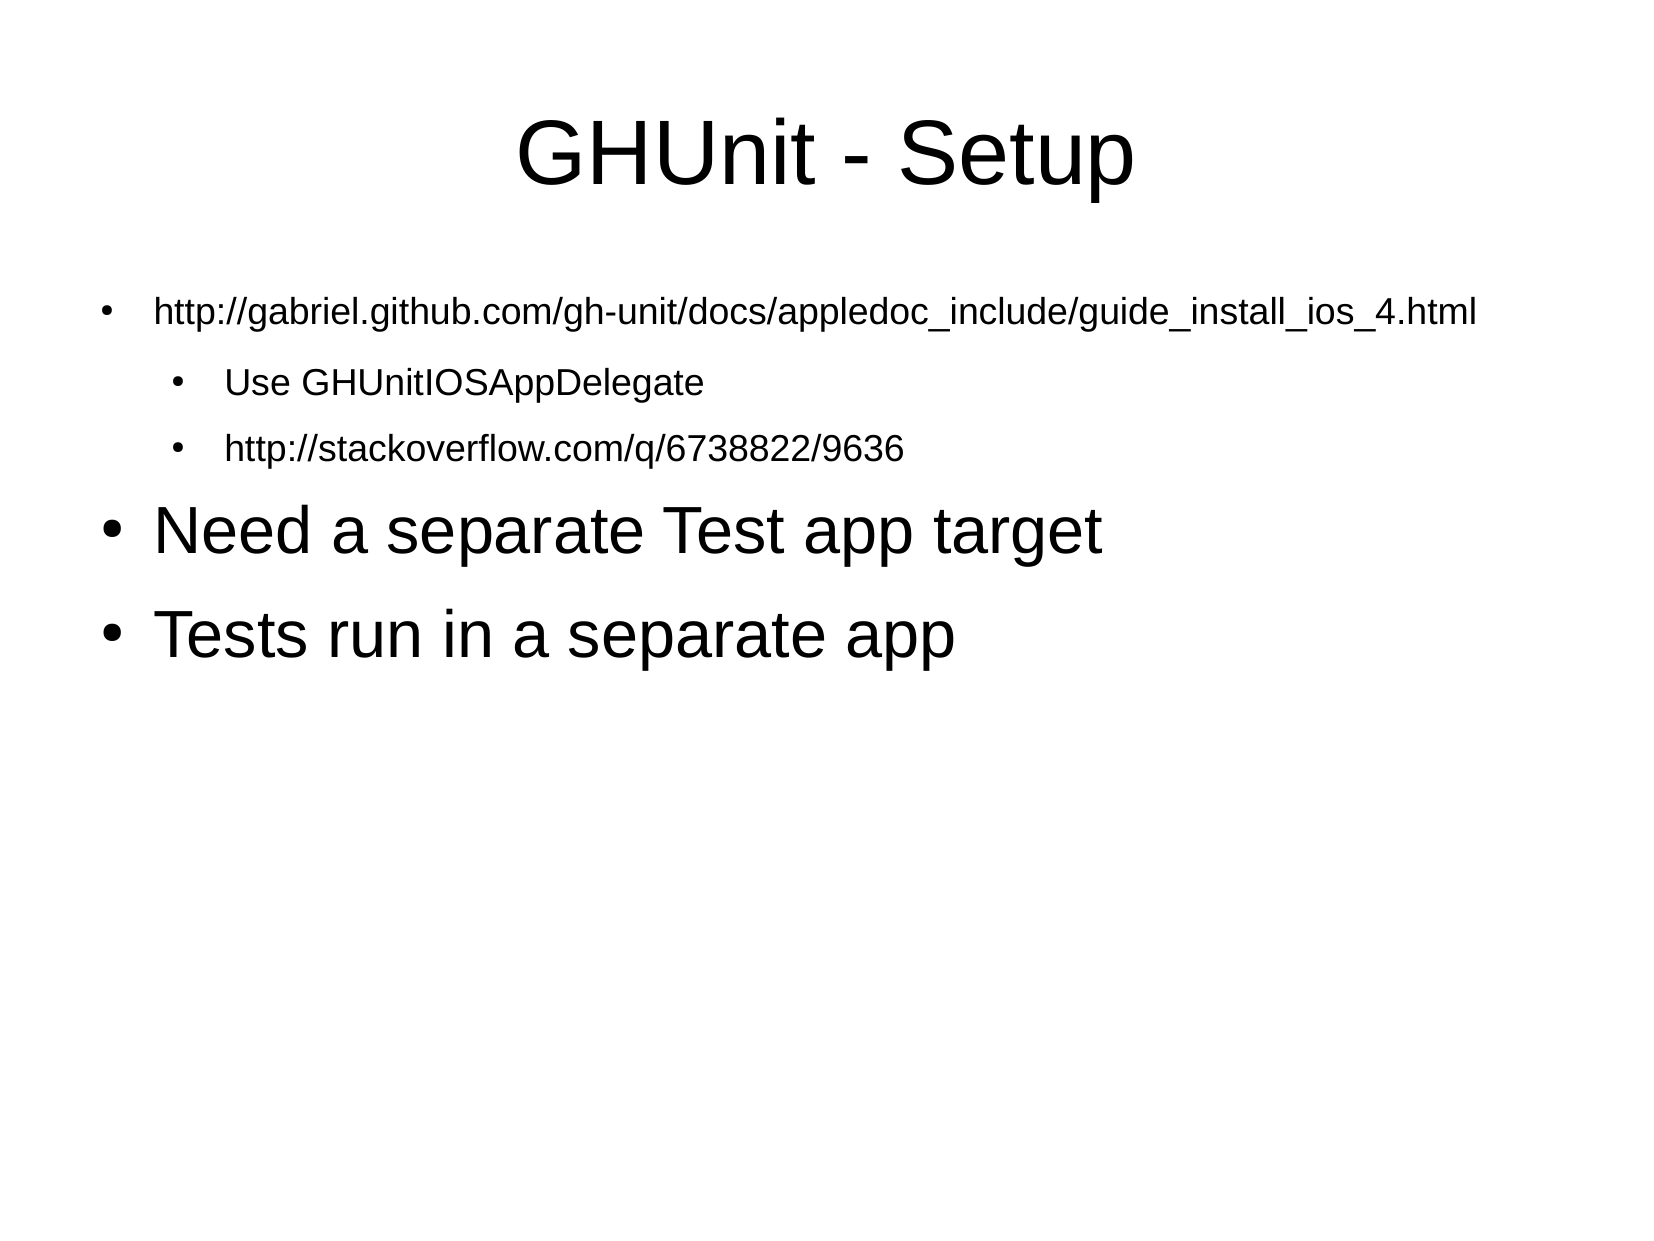

# GHUnit - Setup
http://gabriel.github.com/gh-unit/docs/appledoc_include/guide_install_ios_4.html
Use GHUnitIOSAppDelegate
http://stackoverflow.com/q/6738822/9636
Need a separate Test app target
Tests run in a separate app